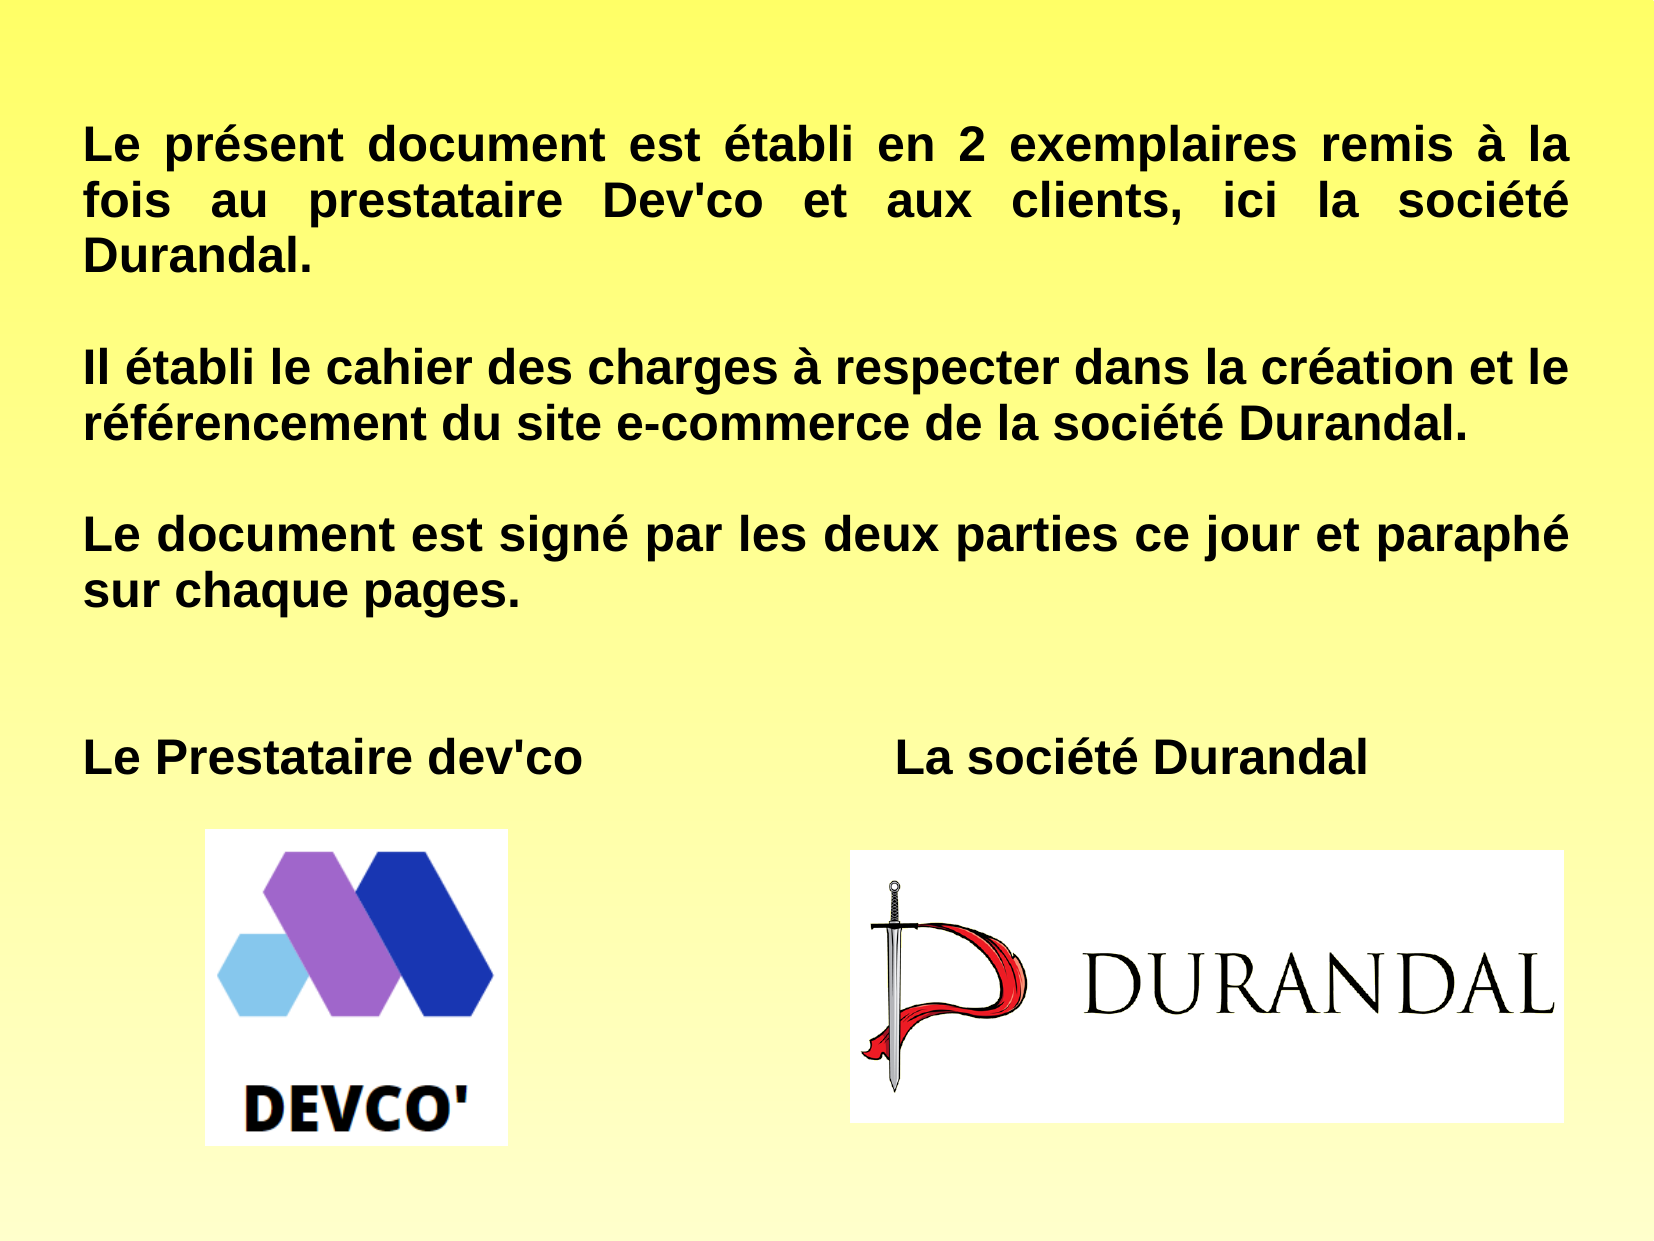

# Le présent document est établi en 2 exemplaires remis à la fois au prestataire Dev'co et aux clients, ici la société Durandal.
Il établi le cahier des charges à respecter dans la création et le référencement du site e-commerce de la société Durandal.
Le document est signé par les deux parties ce jour et paraphé sur chaque pages.
Le Prestataire dev'co 	La société Durandal